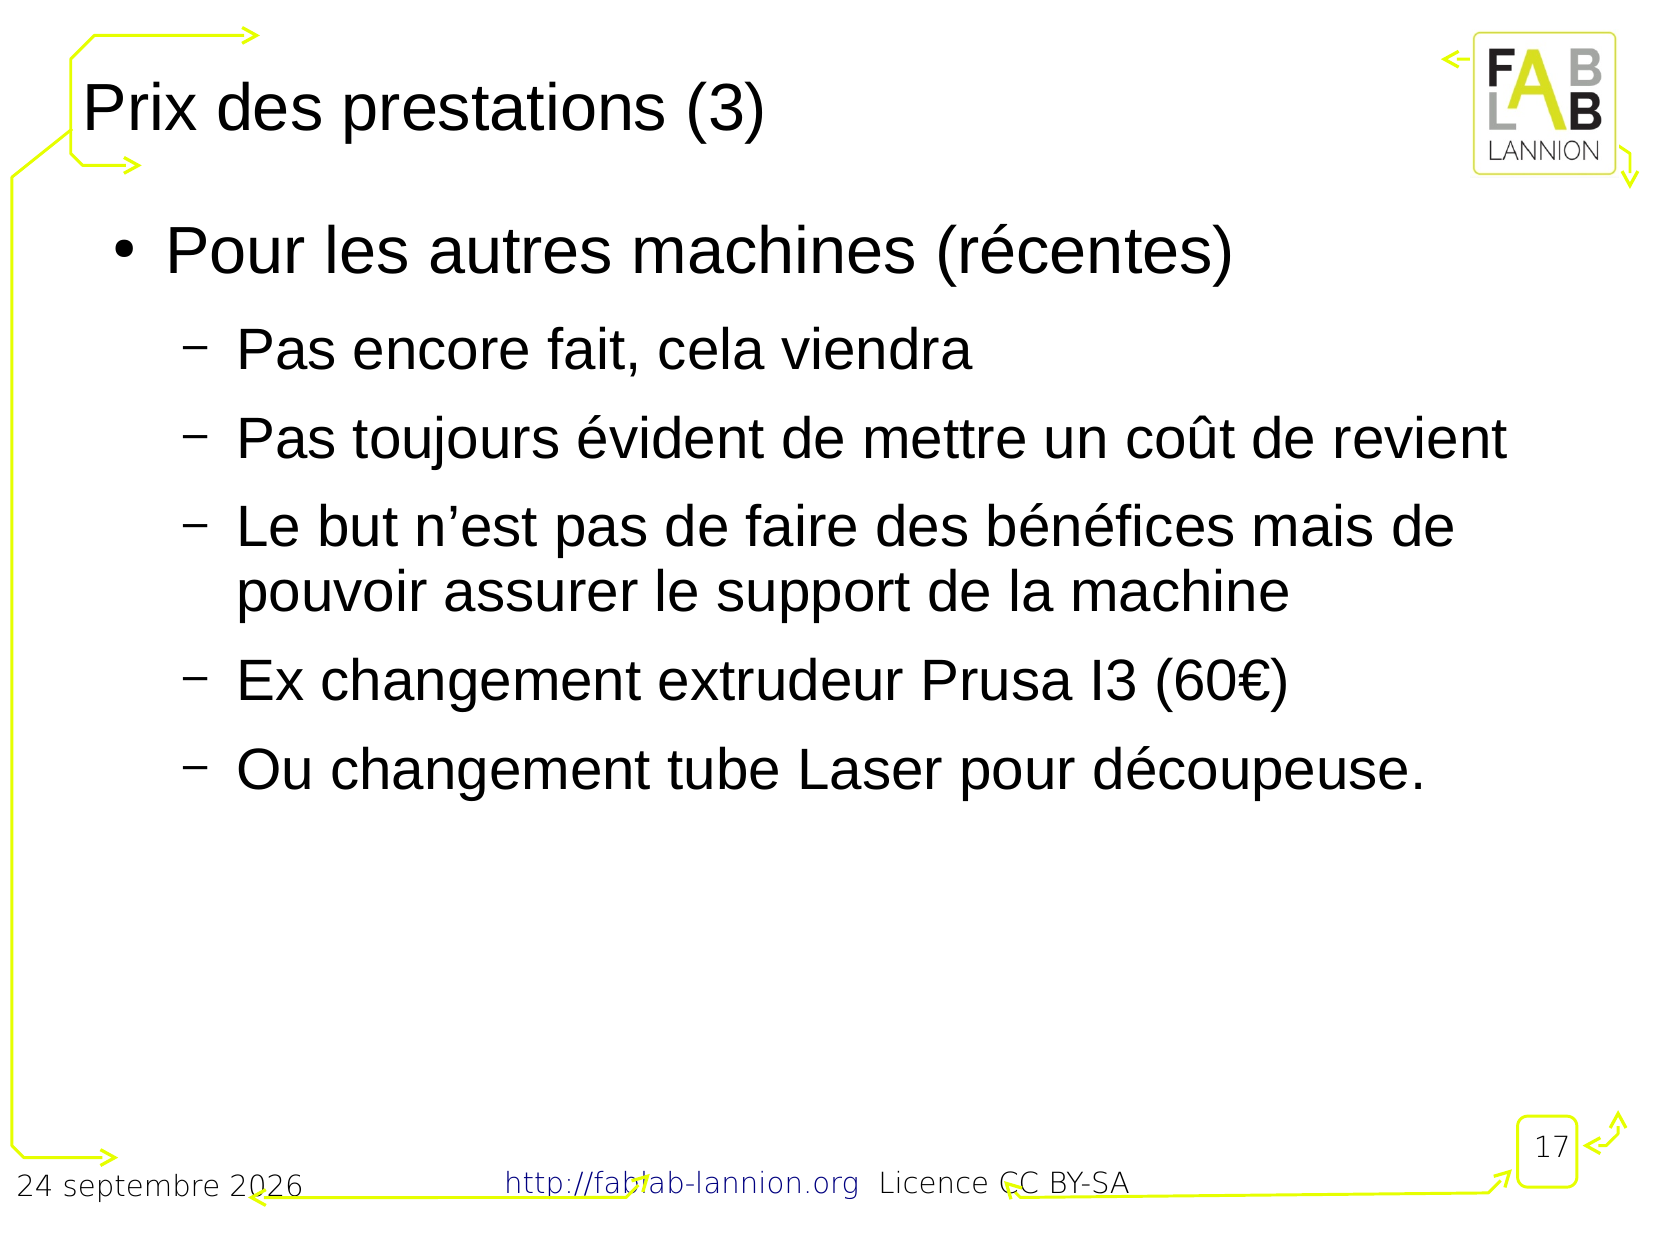

# Prix des prestations (3)
Pour les autres machines (récentes)
Pas encore fait, cela viendra
Pas toujours évident de mettre un coût de revient
Le but n’est pas de faire des bénéfices mais de pouvoir assurer le support de la machine
Ex changement extrudeur Prusa I3 (60€)
Ou changement tube Laser pour découpeuse.
17